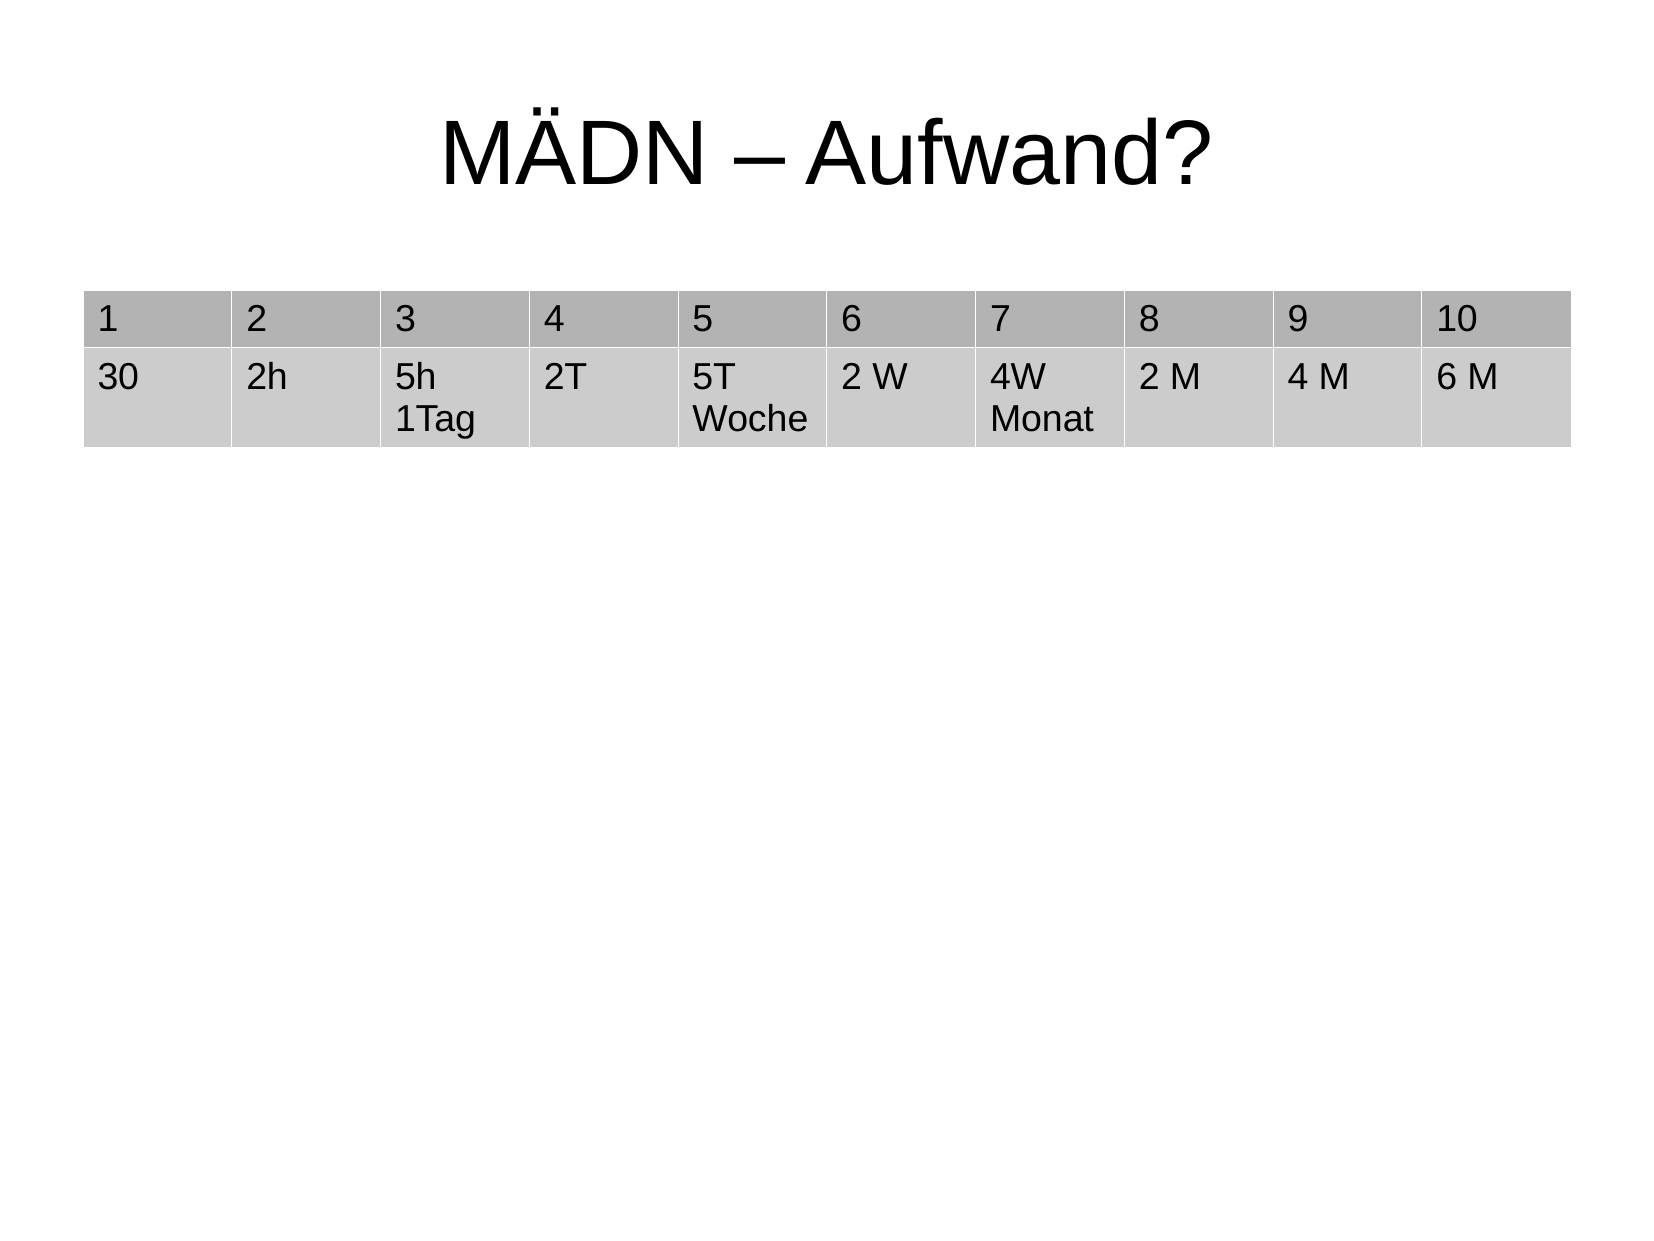

# MÄDN – Aufwand?
| 1 | 2 | 3 | 4 | 5 | 6 | 7 | 8 | 9 | 10 |
| --- | --- | --- | --- | --- | --- | --- | --- | --- | --- |
| 30 | 2h | 5h 1Tag | 2T | 5T Woche | 2 W | 4W Monat | 2 M | 4 M | 6 M |